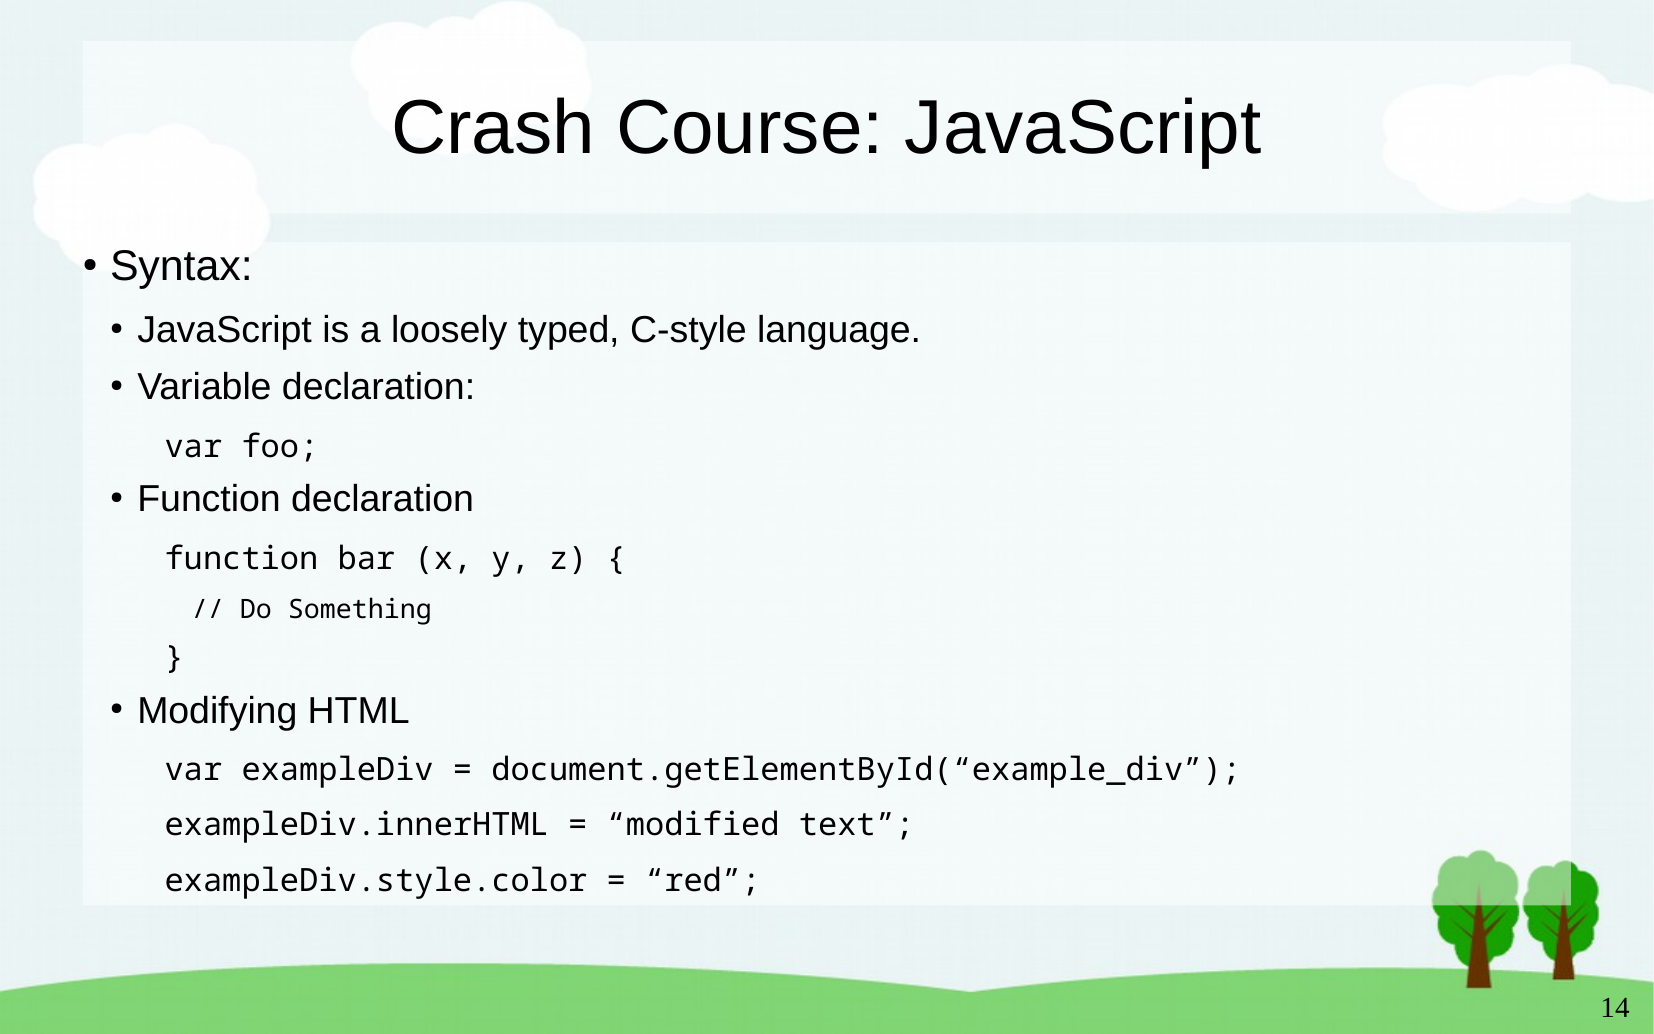

# Crash Course: JavaScript
Syntax:
JavaScript is a loosely typed, C-style language.
Variable declaration:
var foo;
Function declaration
function bar (x, y, z) {
// Do Something
}
Modifying HTML
var exampleDiv = document.getElementById(“example_div”);
exampleDiv.innerHTML = “modified text”;
exampleDiv.style.color = “red”;
14